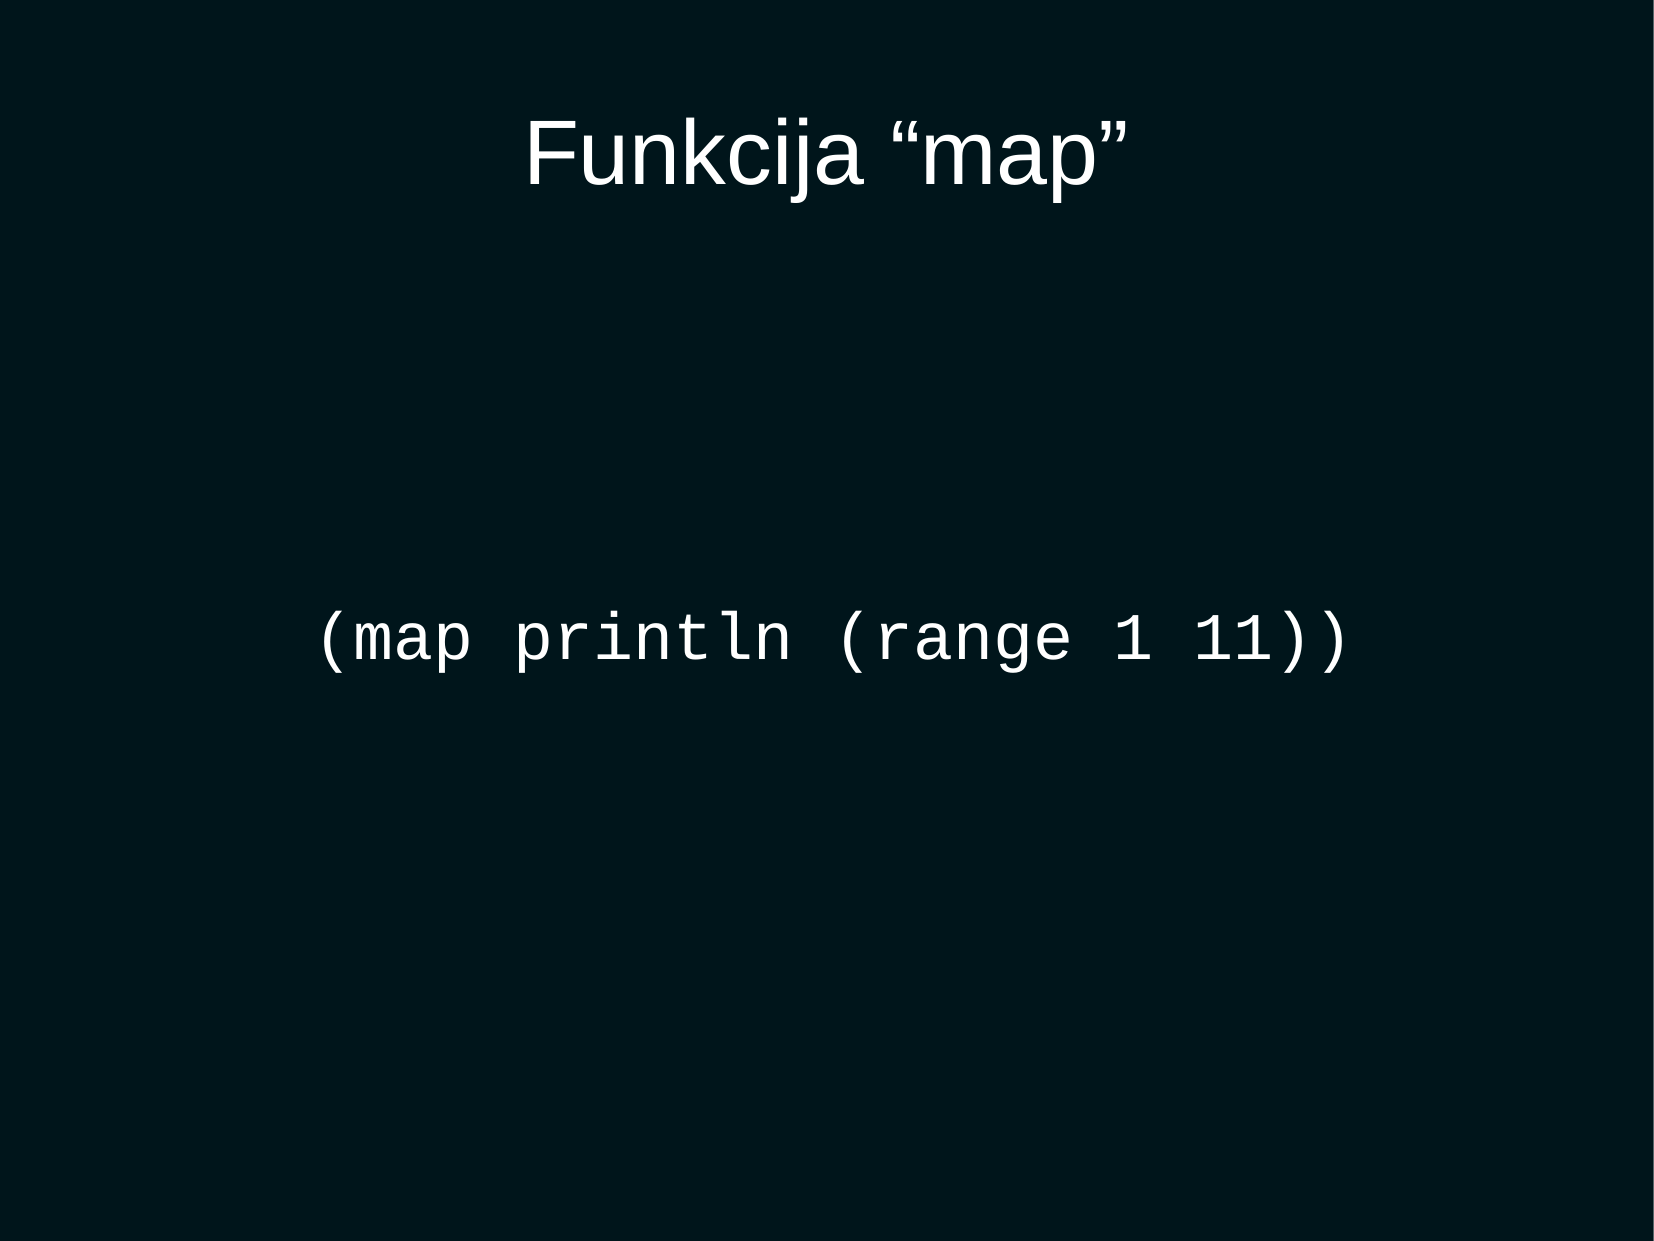

# Funkcija “map”
 (map println (range 1 11))